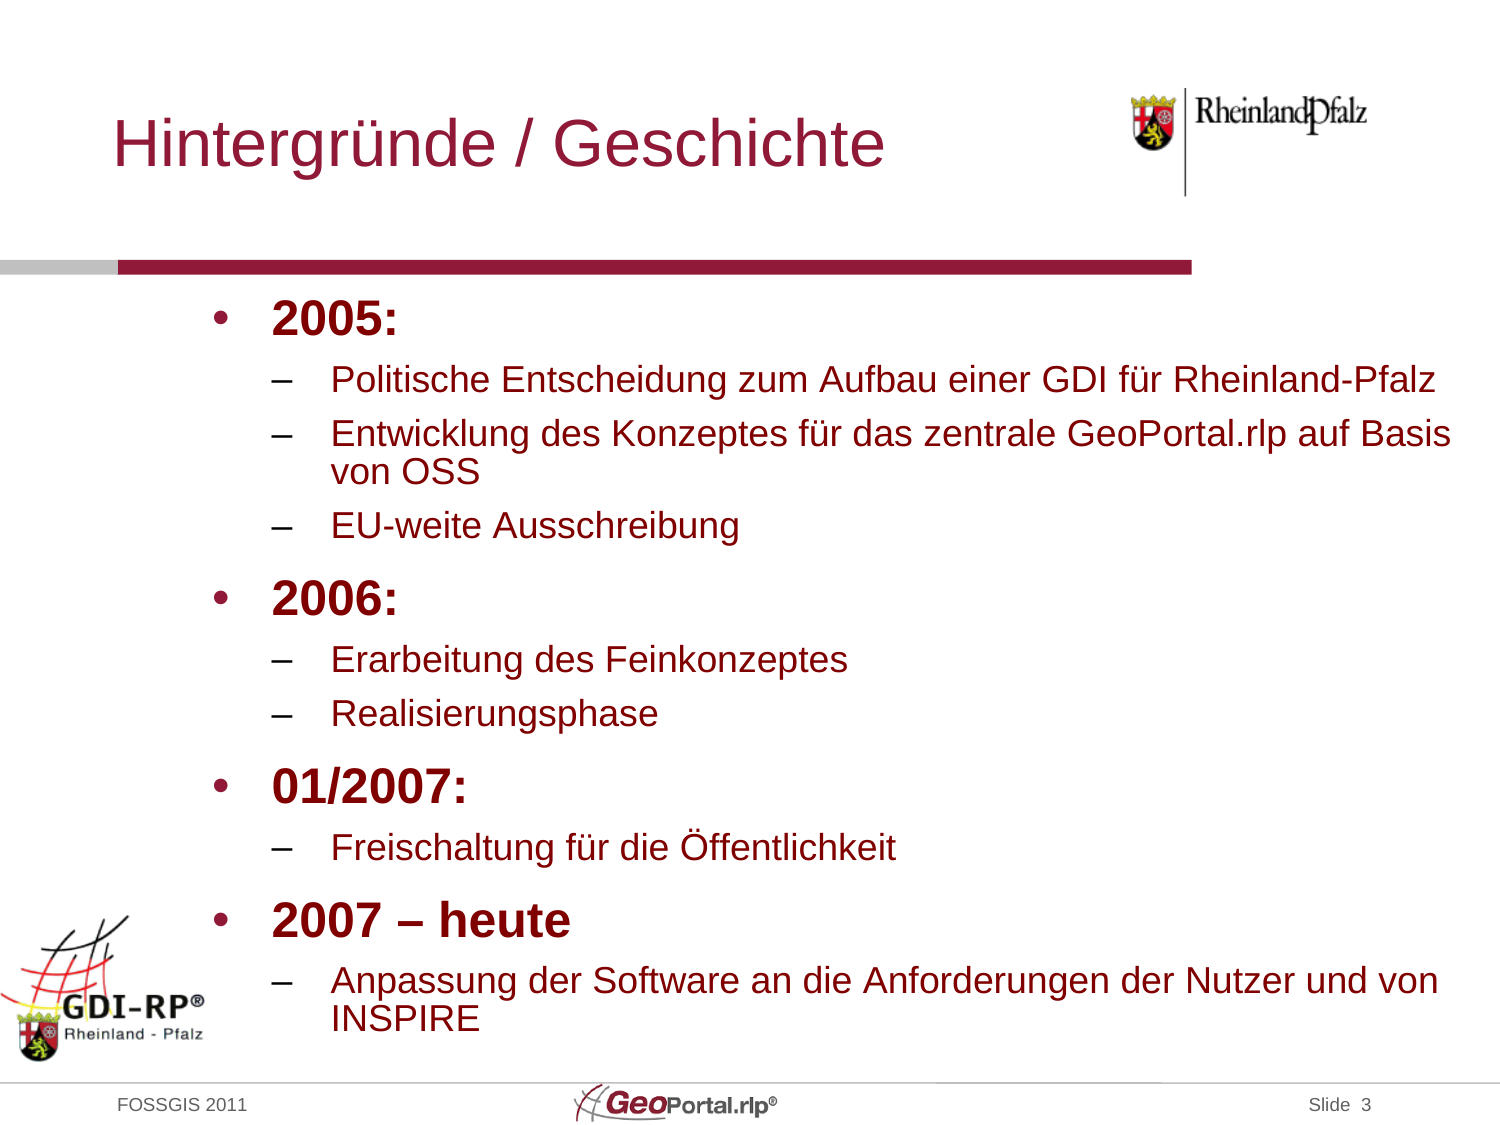

# Hintergründe / Geschichte
2005:
Politische Entscheidung zum Aufbau einer GDI für Rheinland-Pfalz
Entwicklung des Konzeptes für das zentrale GeoPortal.rlp auf Basis von OSS
EU-weite Ausschreibung
2006:
Erarbeitung des Feinkonzeptes
Realisierungsphase
01/2007:
Freischaltung für die Öffentlichkeit
2007 – heute
Anpassung der Software an die Anforderungen der Nutzer und von INSPIRE